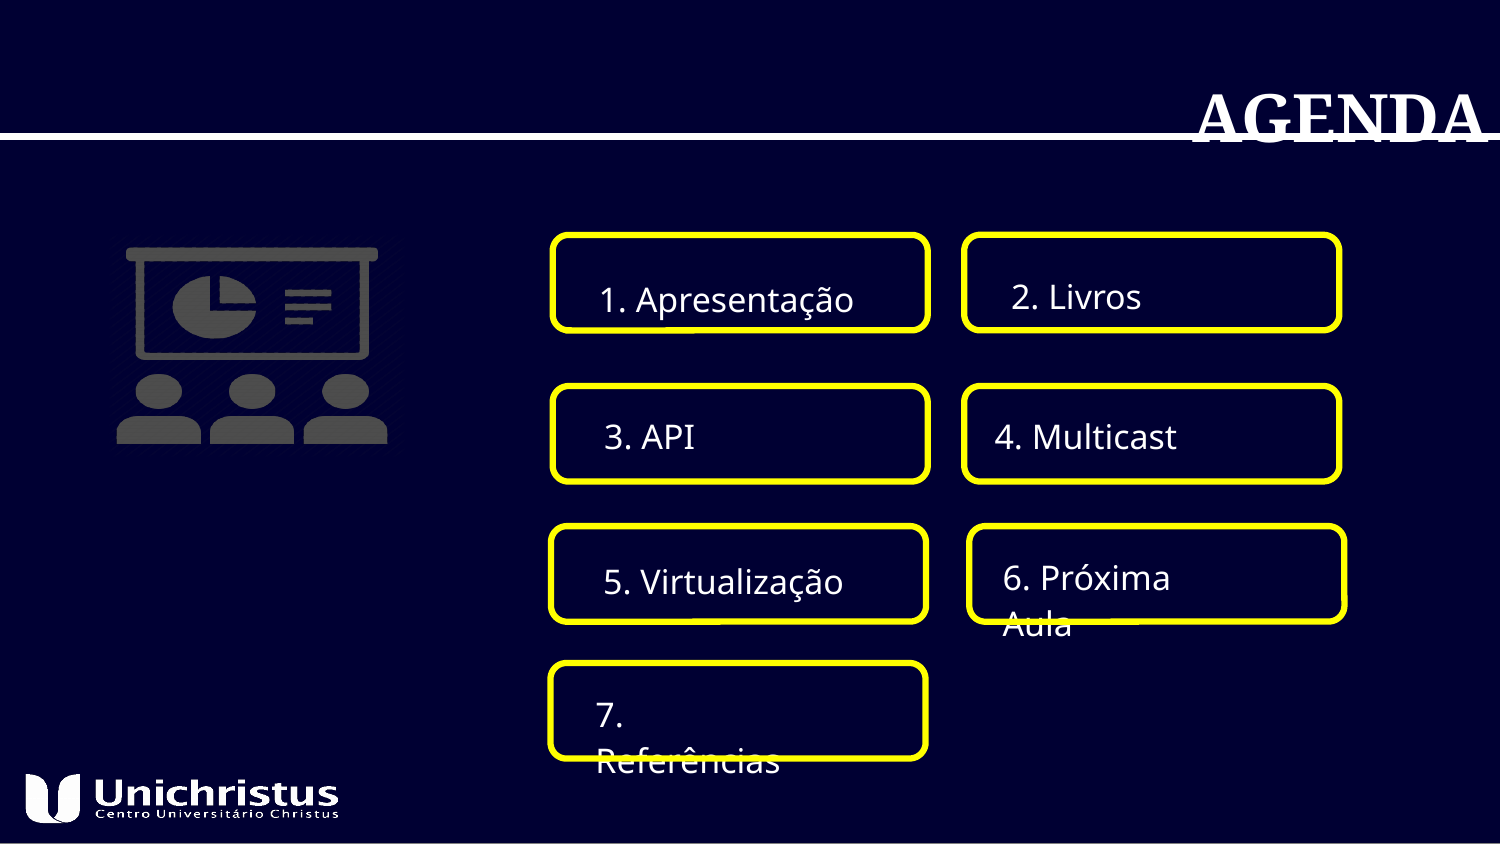

AGENDA
2. Livros
1. Apresentação
3. API
4. Multicast
6. Próxima Aula
5. Virtualização
7. Referências